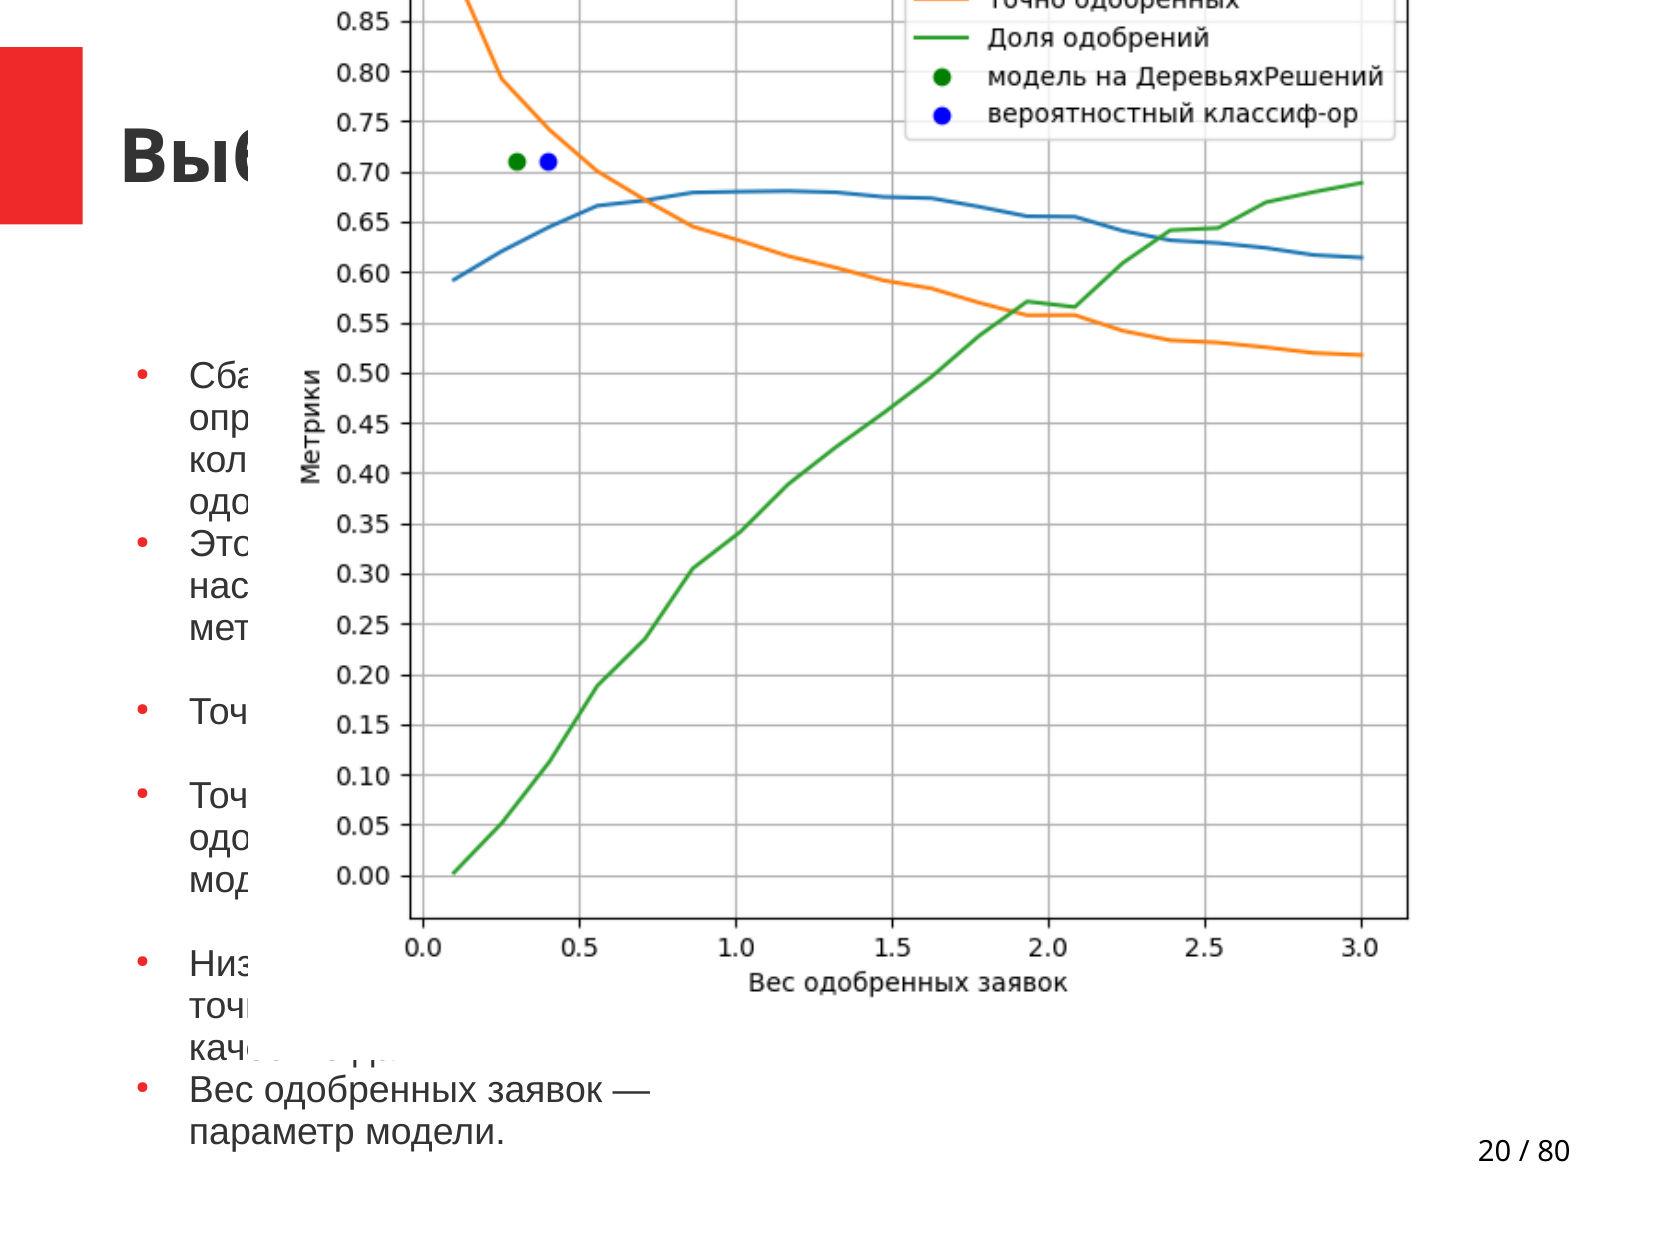

# Выбор точности
Сбалансированность модели определяется отношением количества отклоненных к одобренным.
Это отношение позволяет настроить модель с разными метриками качества.
Точность — верные/все заявки
Точно одобренных — точно одобренных / одобренных моделью
Низкая доля одобренных и высота точности позволяет оценить качество данных.
Вес одобренных заявок — параметр модели.
20